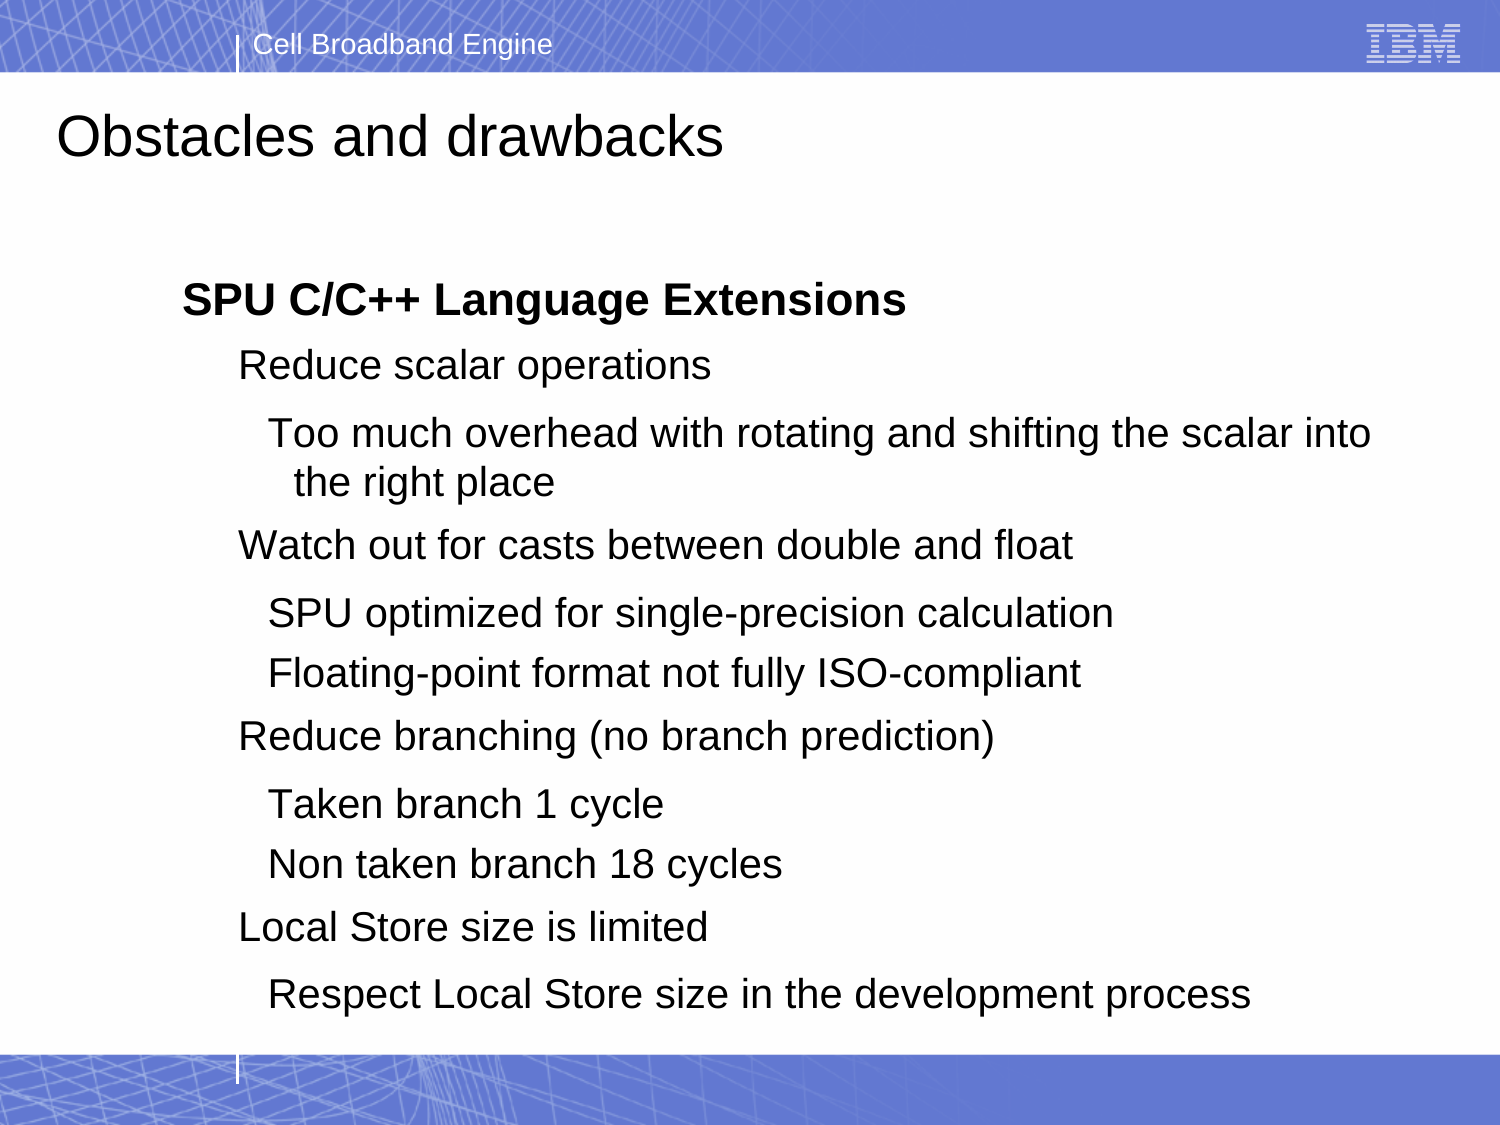

# Obstacles and drawbacks
SPU C/C++ Language Extensions
 Reduce scalar operations
Too much overhead with rotating and shifting the scalar into the right place
 Watch out for casts between double and float
SPU optimized for single-precision calculation
Floating-point format not fully ISO-compliant
 Reduce branching (no branch prediction)
Taken branch 1 cycle
Non taken branch 18 cycles
 Local Store size is limited
Respect Local Store size in the development process